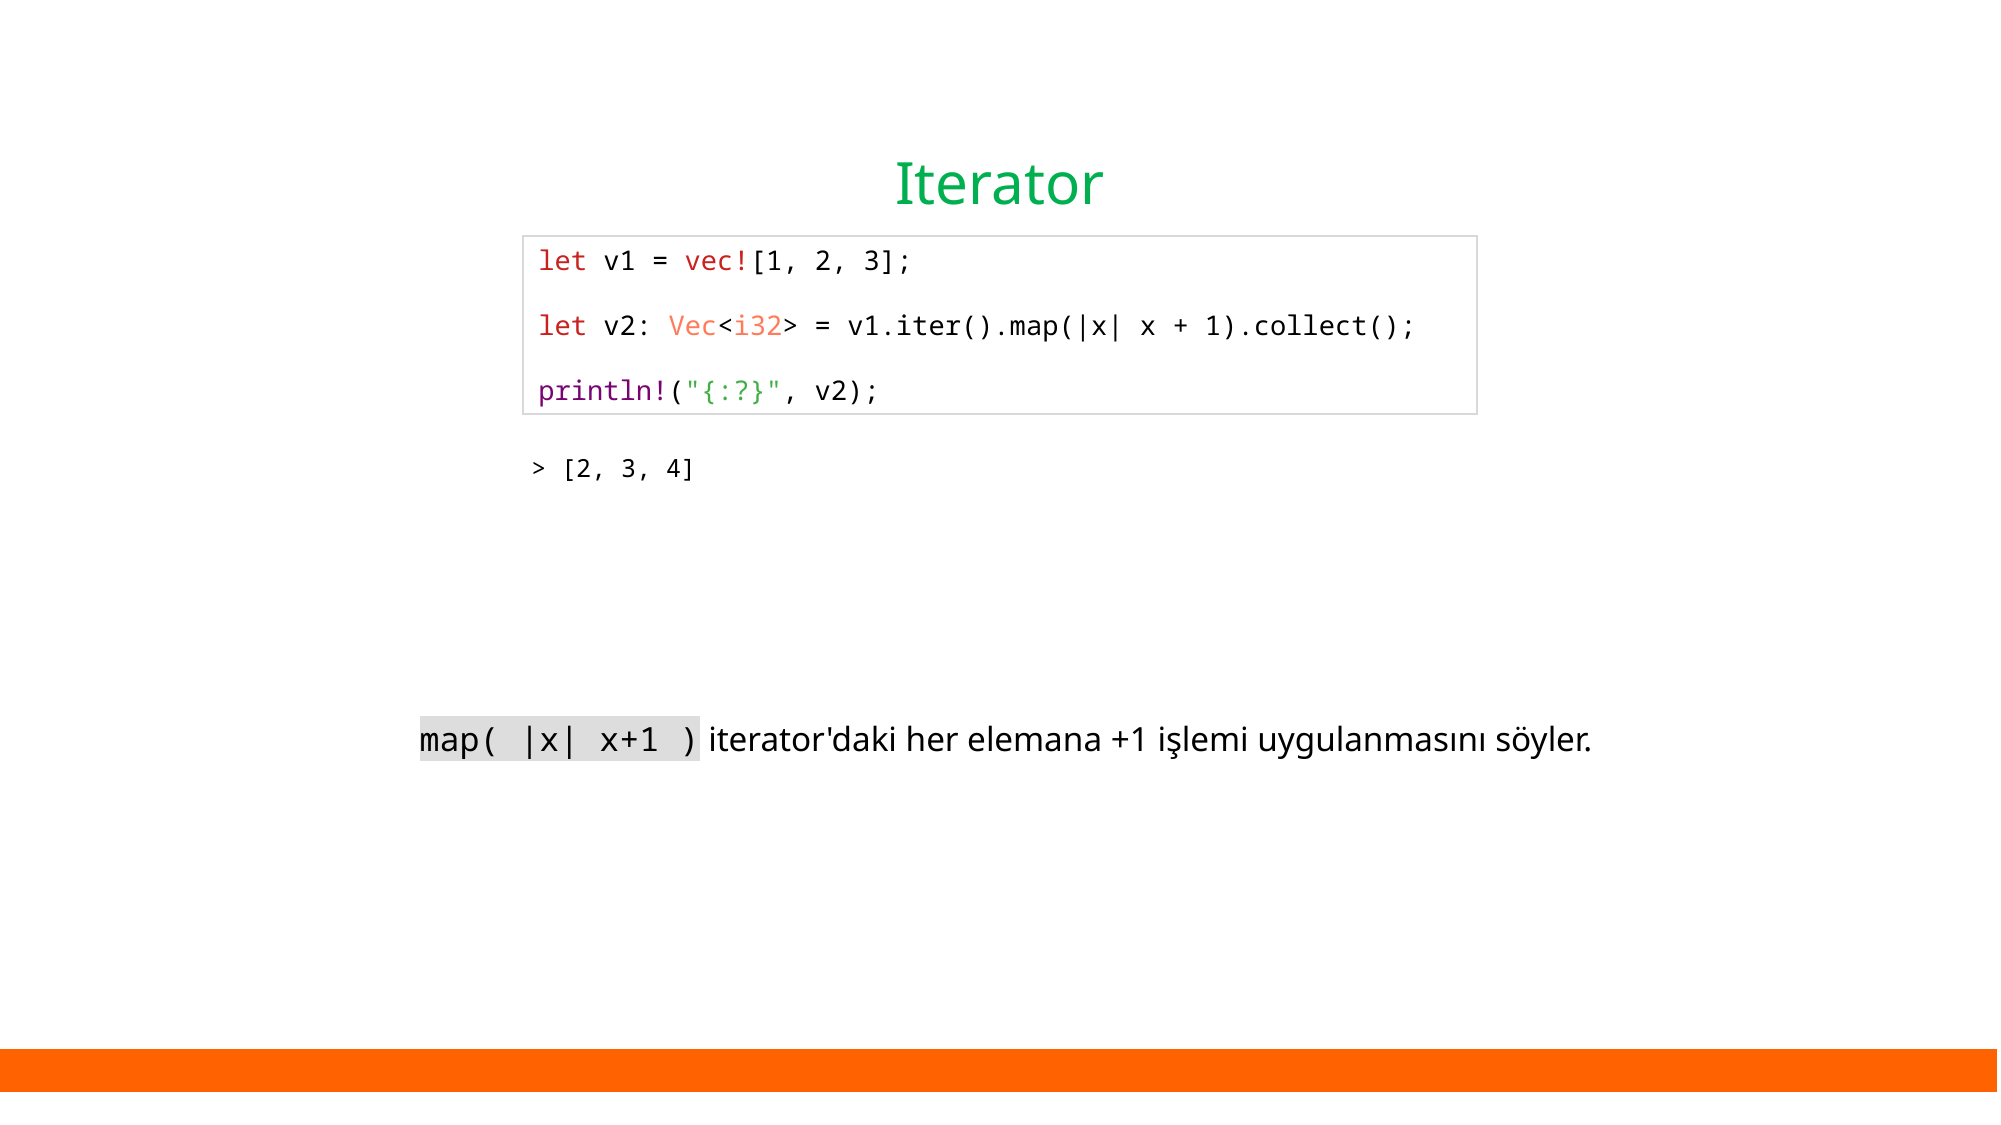

# Iterator
let v1 = vec![1, 2, 3];
let v2: Vec<i32> = v1.iter().map(|x| x + 1).collect();
println!("{:?}", v2);
> [2, 3, 4]
map( |x| x+1 ) iterator'daki her elemana +1 işlemi uygulanmasını söyler.